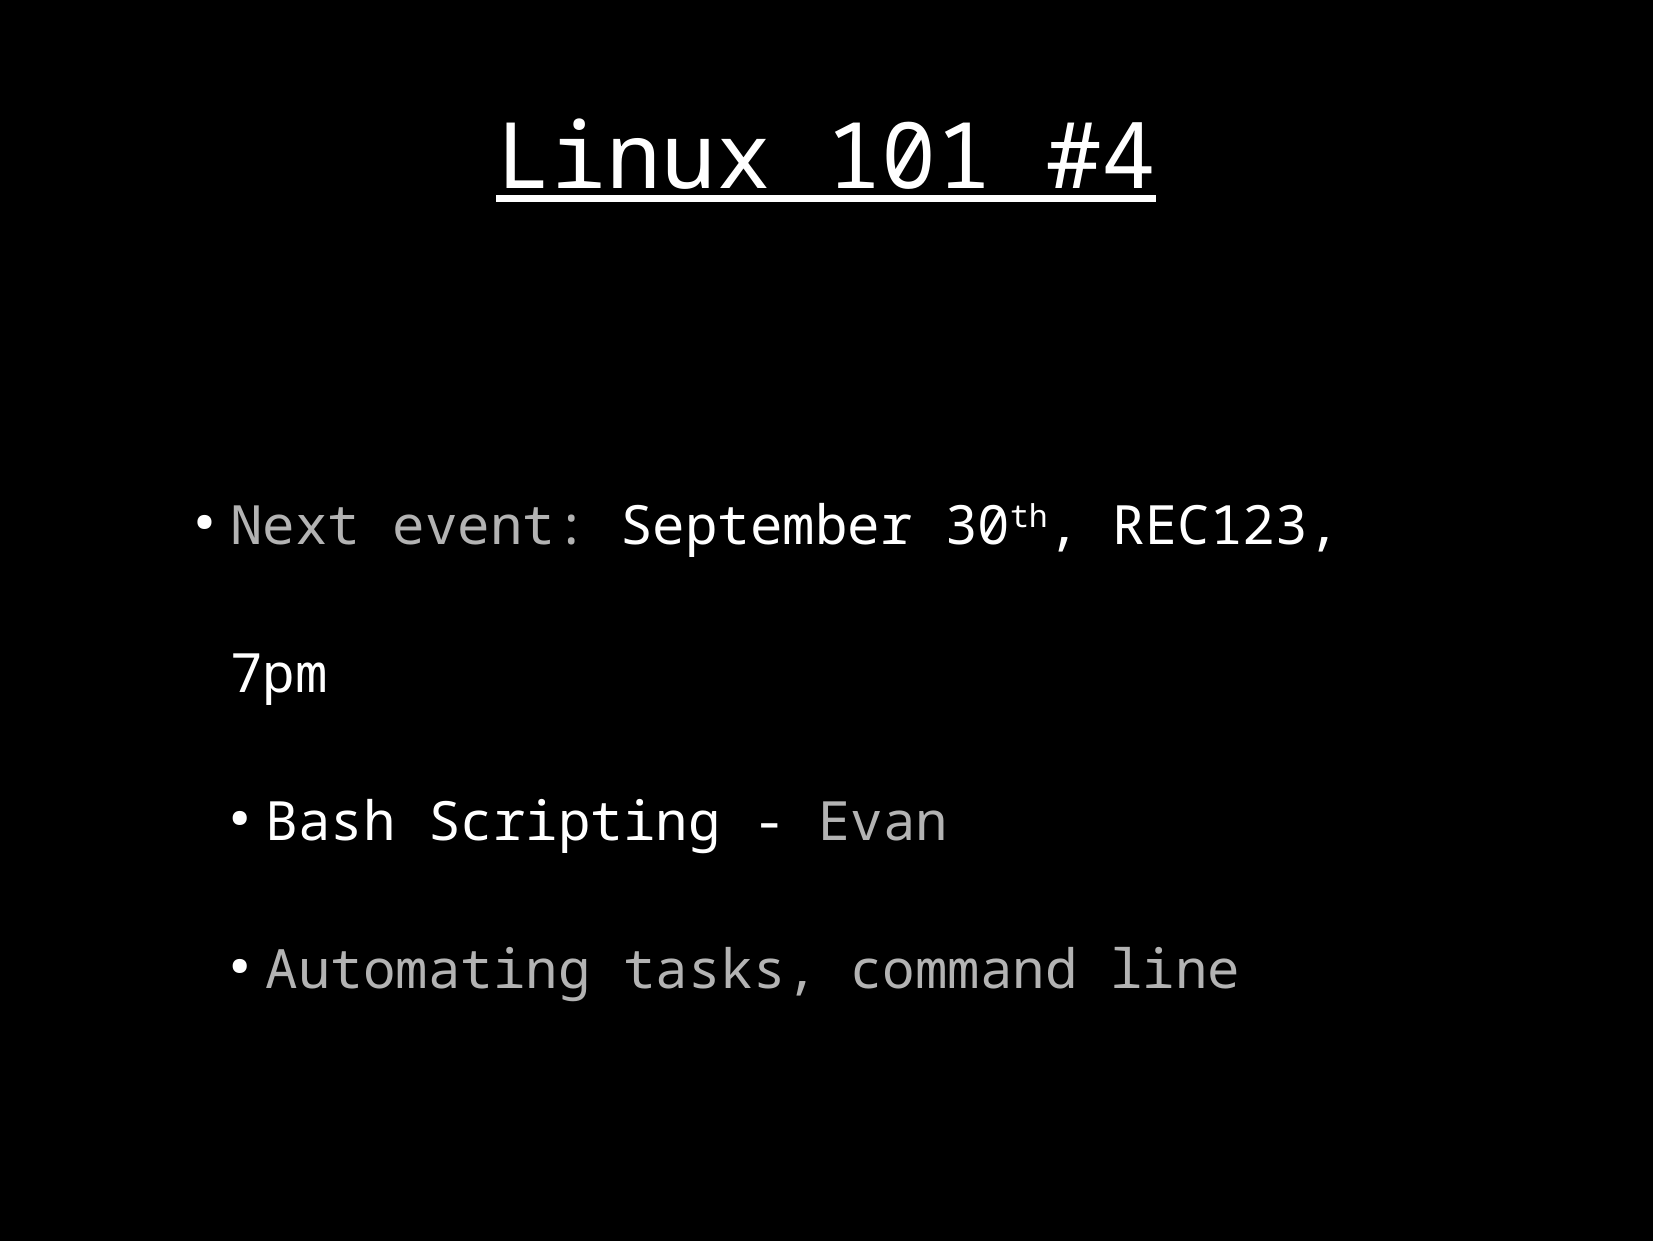

# Linux 101 #4
Next event: September 30th, REC123, 7pm
Bash Scripting - Evan
Automating tasks, command line
Distribute fliers for #4
Other presenters for #5?
(iptables, SysV, systemd, compiling, etc.)